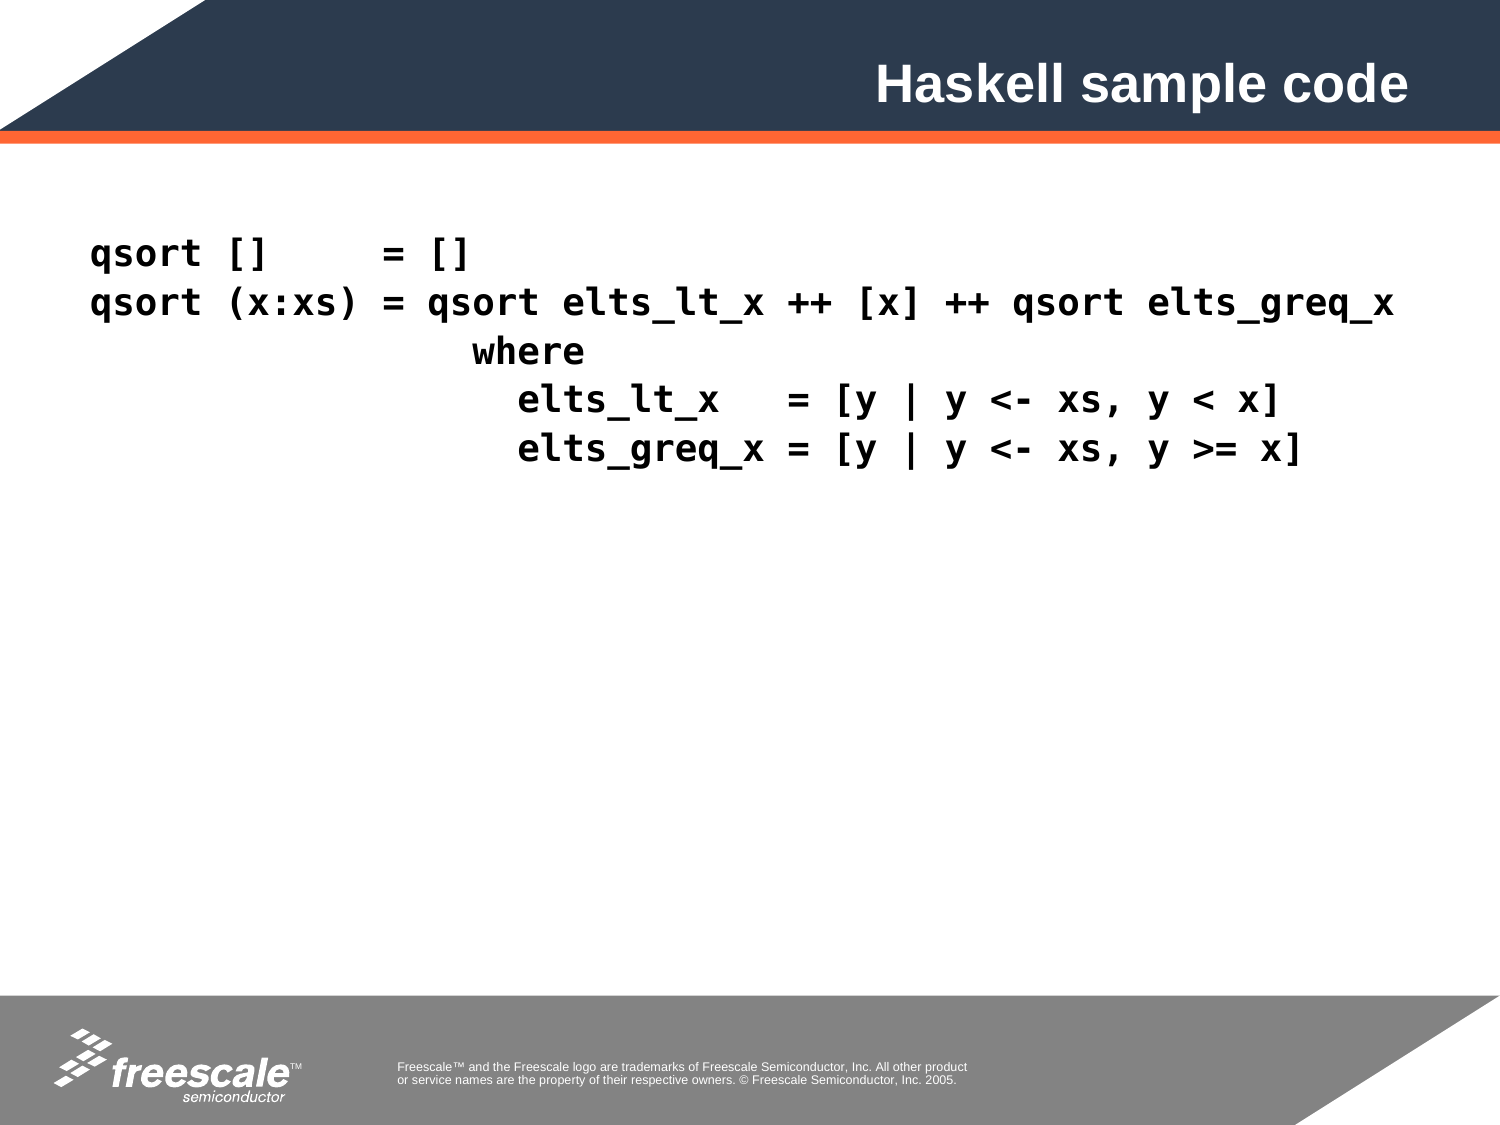

# Haskell sample code
qsort [] = []
qsort (x:xs) = qsort elts_lt_x ++ [x] ++ qsort elts_greq_x
 where
 elts_lt_x = [y | y <- xs, y < x]
 elts_greq_x = [y | y <- xs, y >= x]